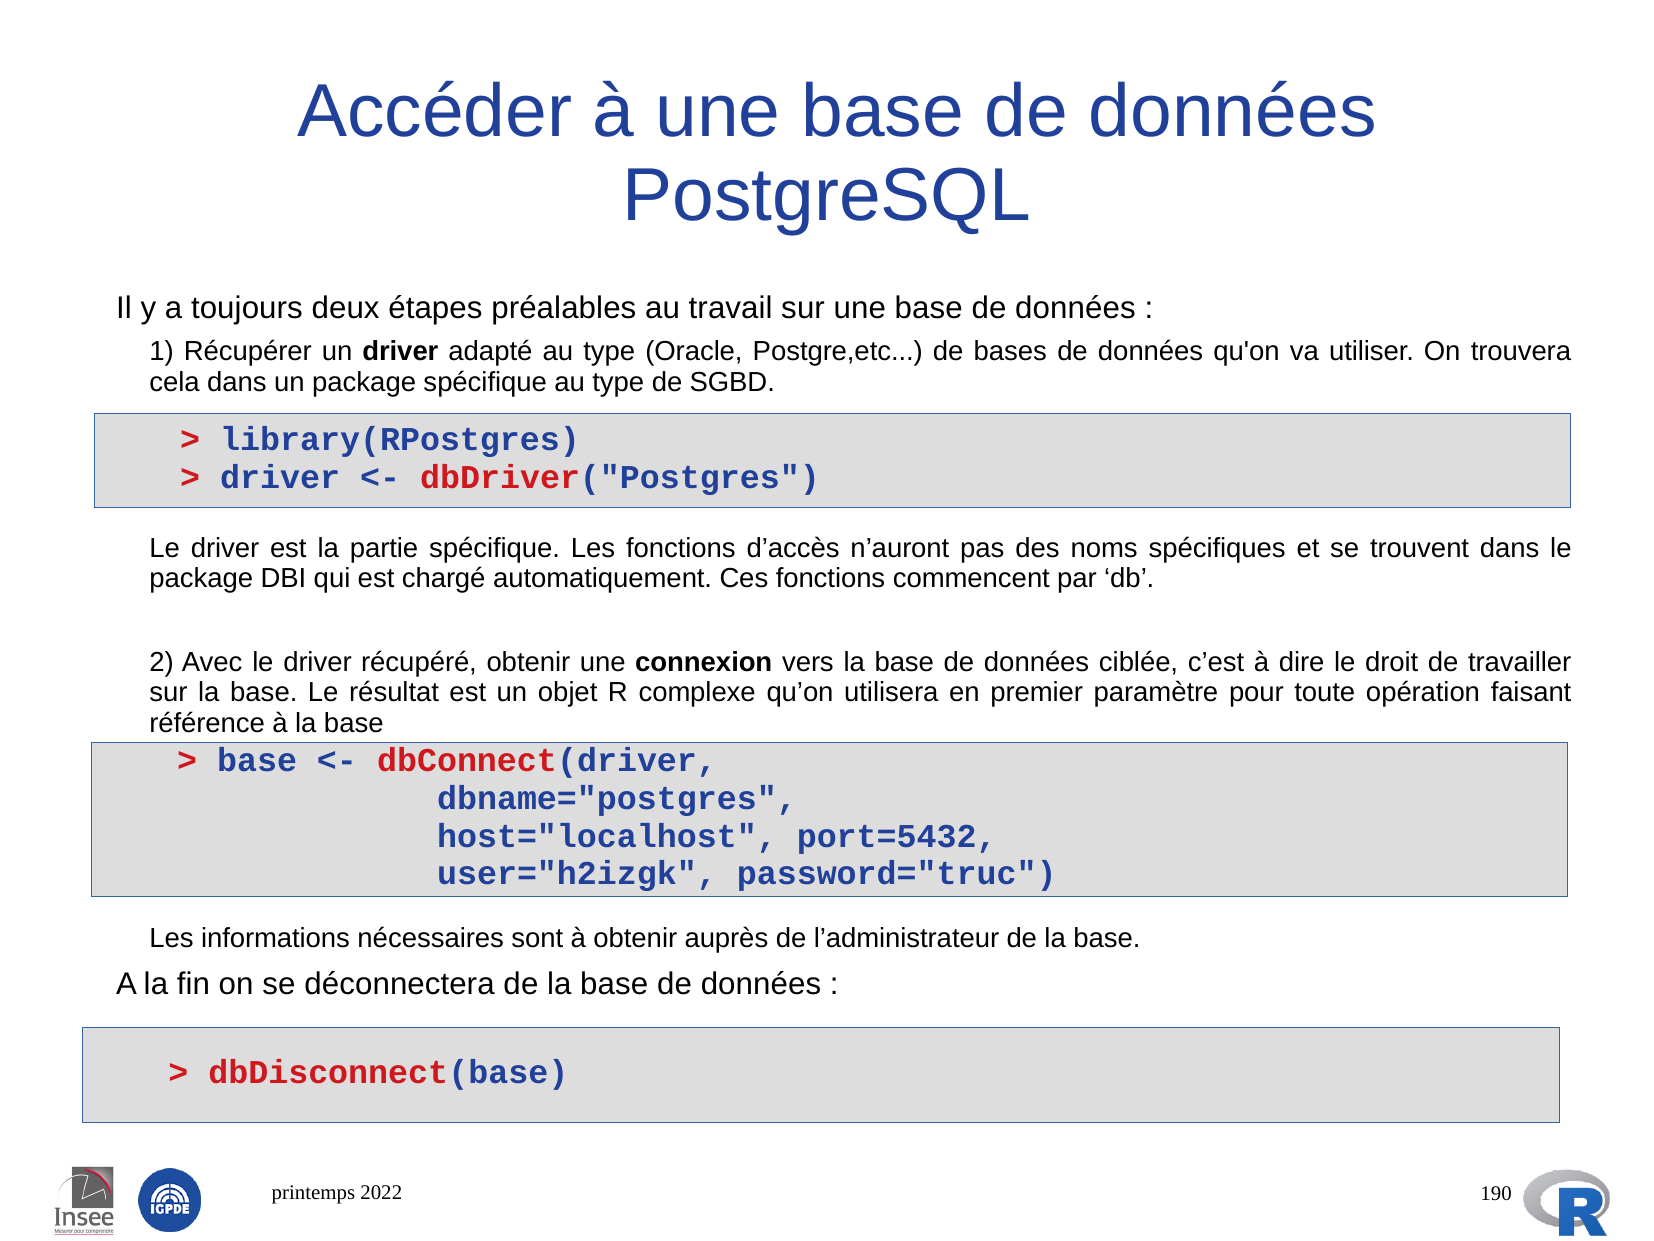

# Accéder à une base de données PostgreSQL
Il y a toujours deux étapes préalables au travail sur une base de données :
1) Récupérer un driver adapté au type (Oracle, Postgre,etc...) de bases de données qu'on va utiliser. On trouvera cela dans un package spécifique au type de SGBD.
Le driver est la partie spécifique. Les fonctions d’accès n’auront pas des noms spécifiques et se trouvent dans le package DBI qui est chargé automatiquement. Ces fonctions commencent par ‘db’.
2) Avec le driver récupéré, obtenir une connexion vers la base de données ciblée, c’est à dire le droit de travailler sur la base. Le résultat est un objet R complexe qu’on utilisera en premier paramètre pour toute opération faisant référence à la base
Les informations nécessaires sont à obtenir auprès de l’administrateur de la base.
A la fin on se déconnectera de la base de données :
> library(RPostgres)
> driver <- dbDriver("Postgres")
> base <- dbConnect(driver,
 dbname="postgres",
 host="localhost", port=5432,
 user="h2izgk", password="truc")
> dbDisconnect(base)
printemps 2022
190